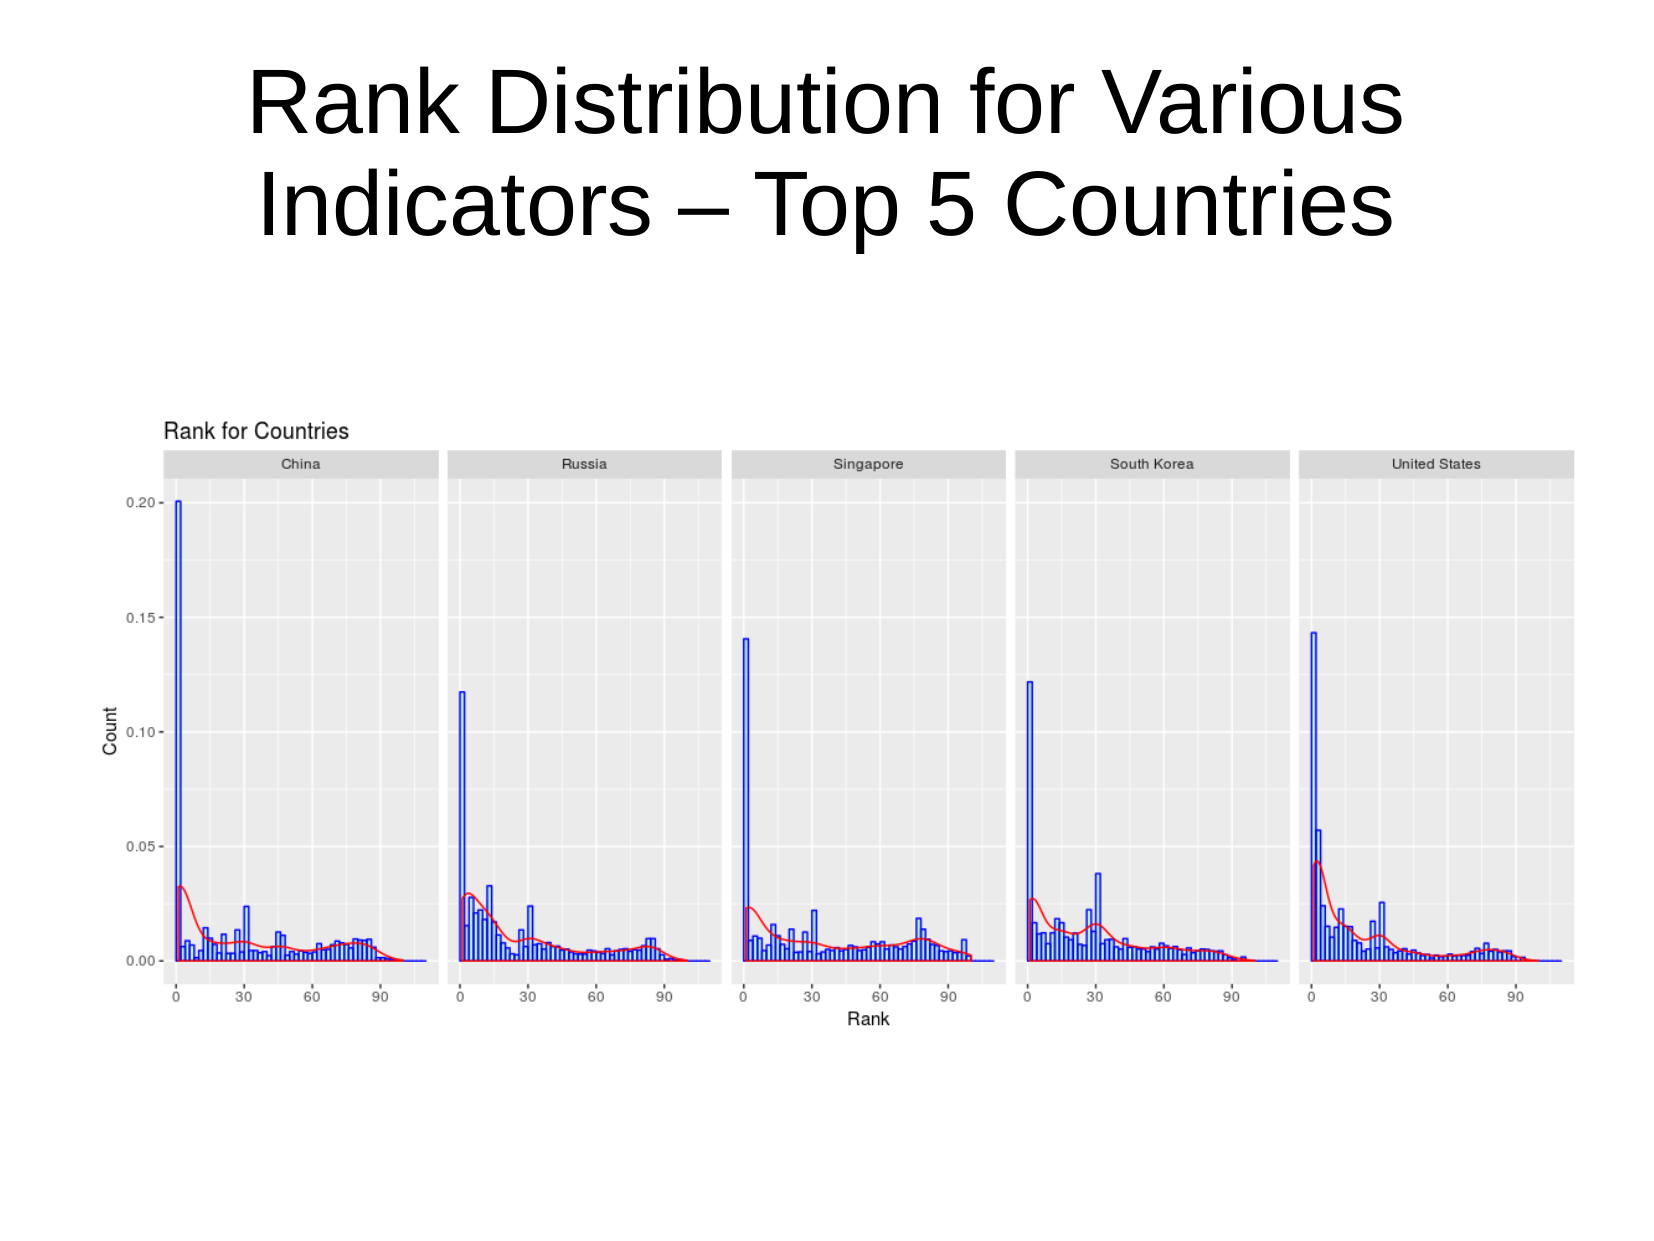

# Rank Distribution for Various Indicators – Top 5 Countries